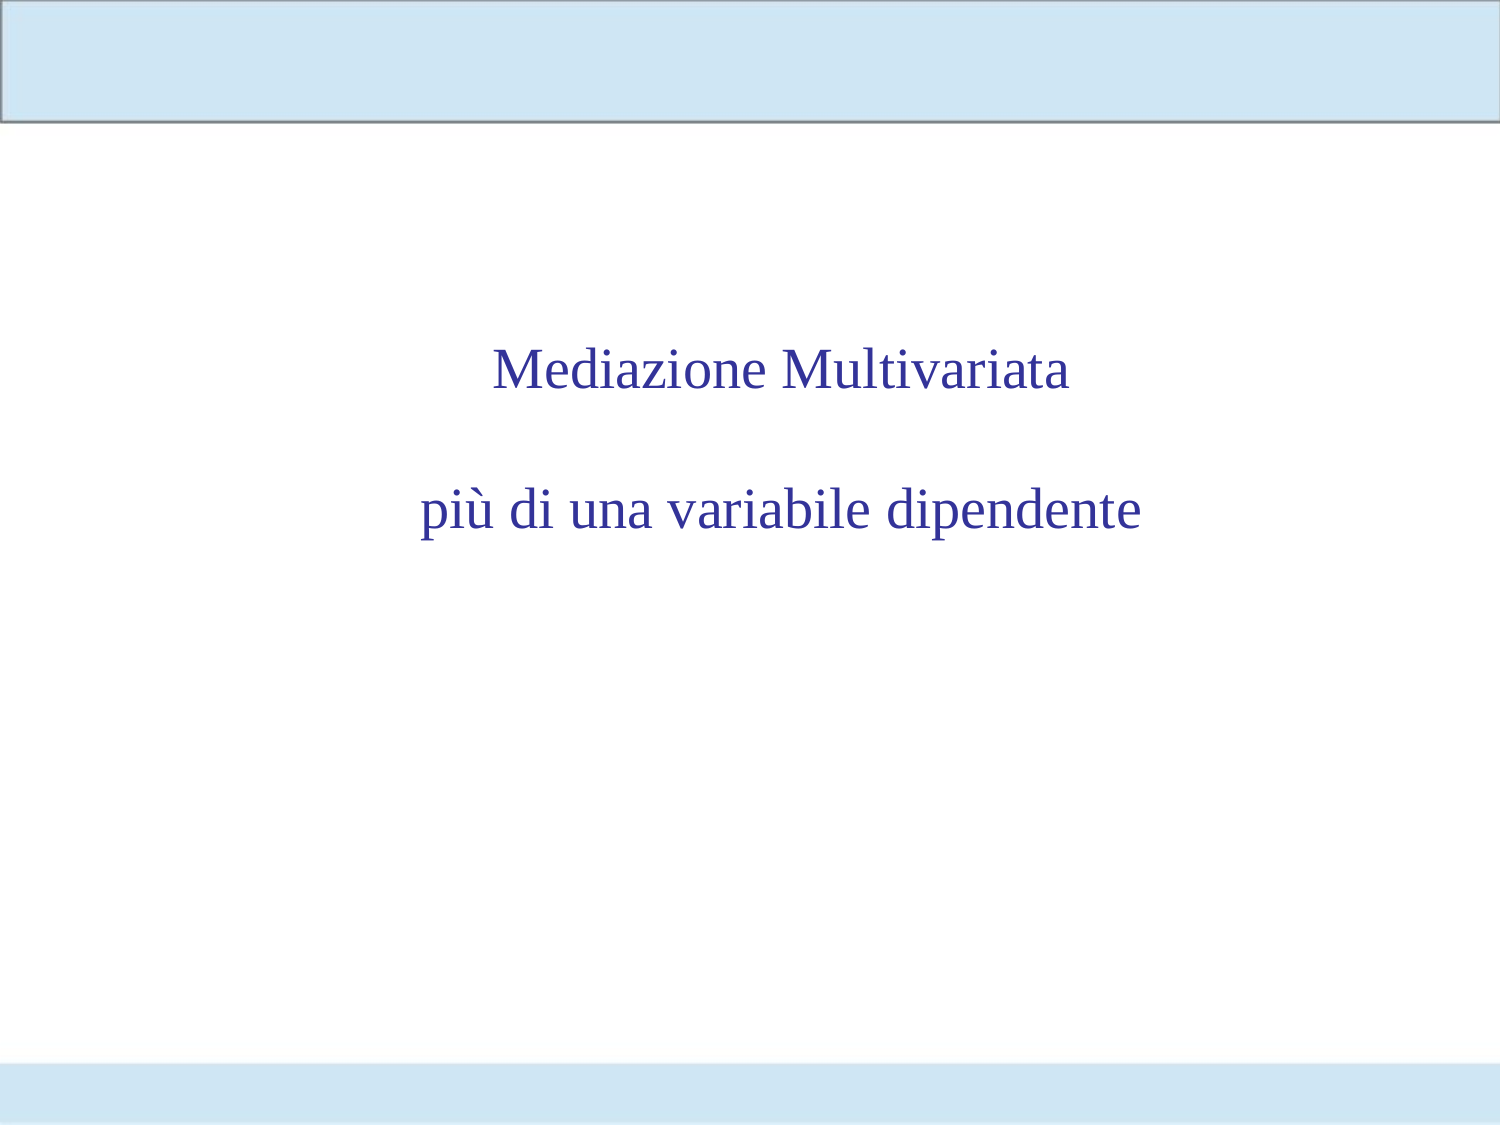

# Mediazione Multivariata più di una variabile dipendente